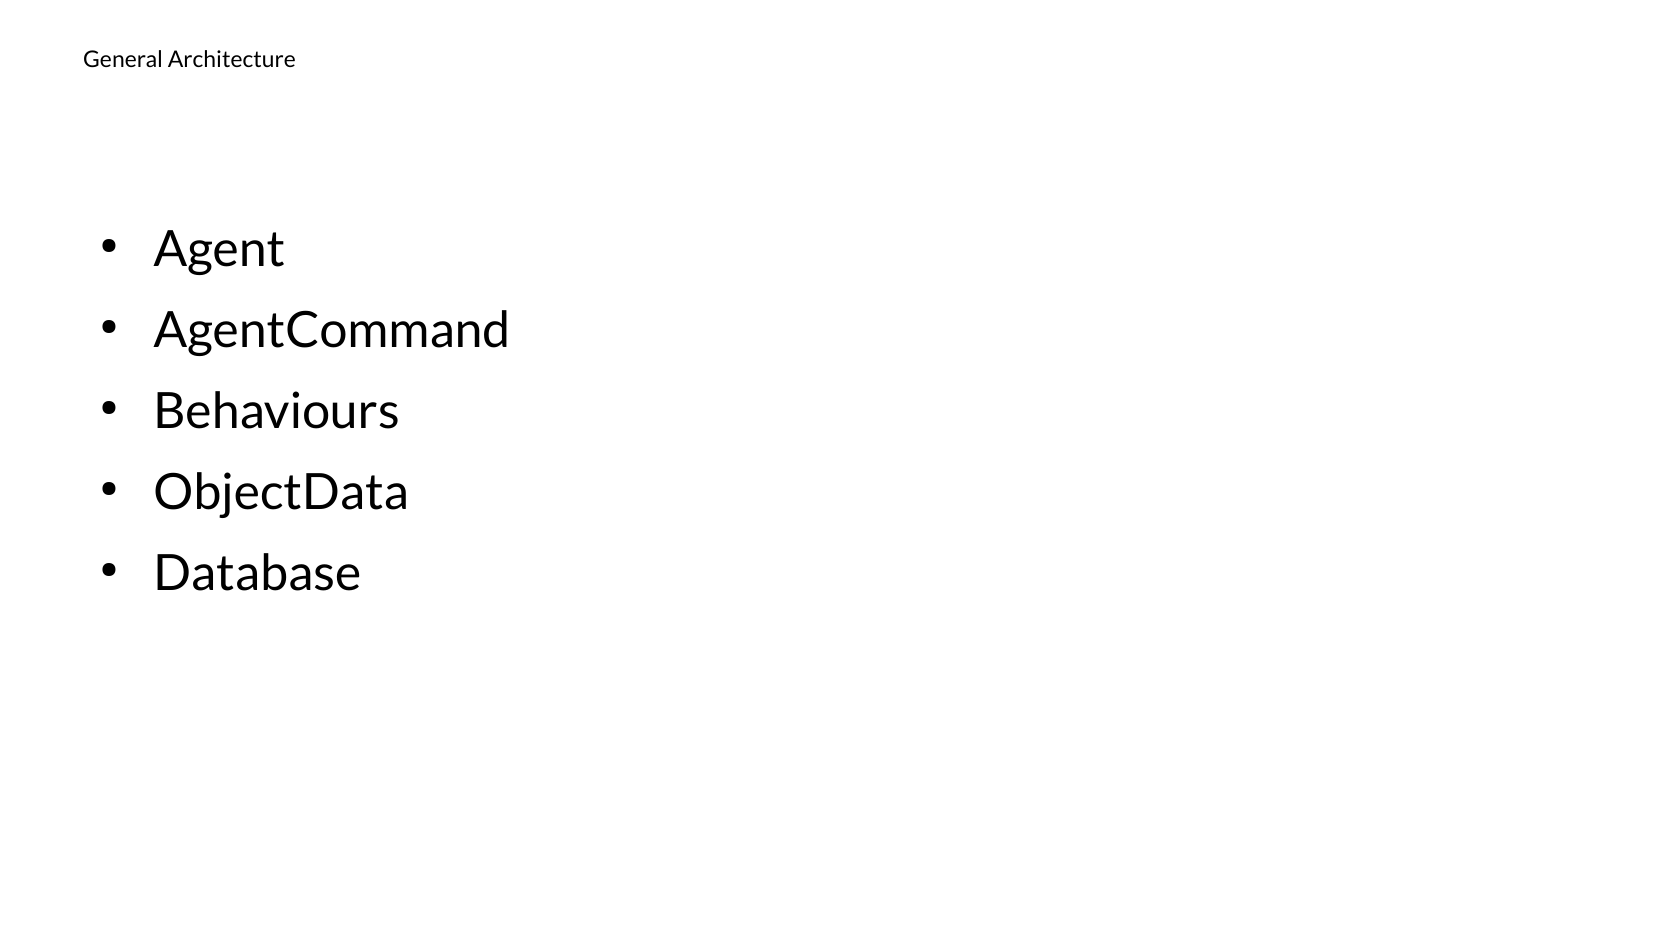

# General Architecture
Agent
AgentCommand
Behaviours
ObjectData
Database